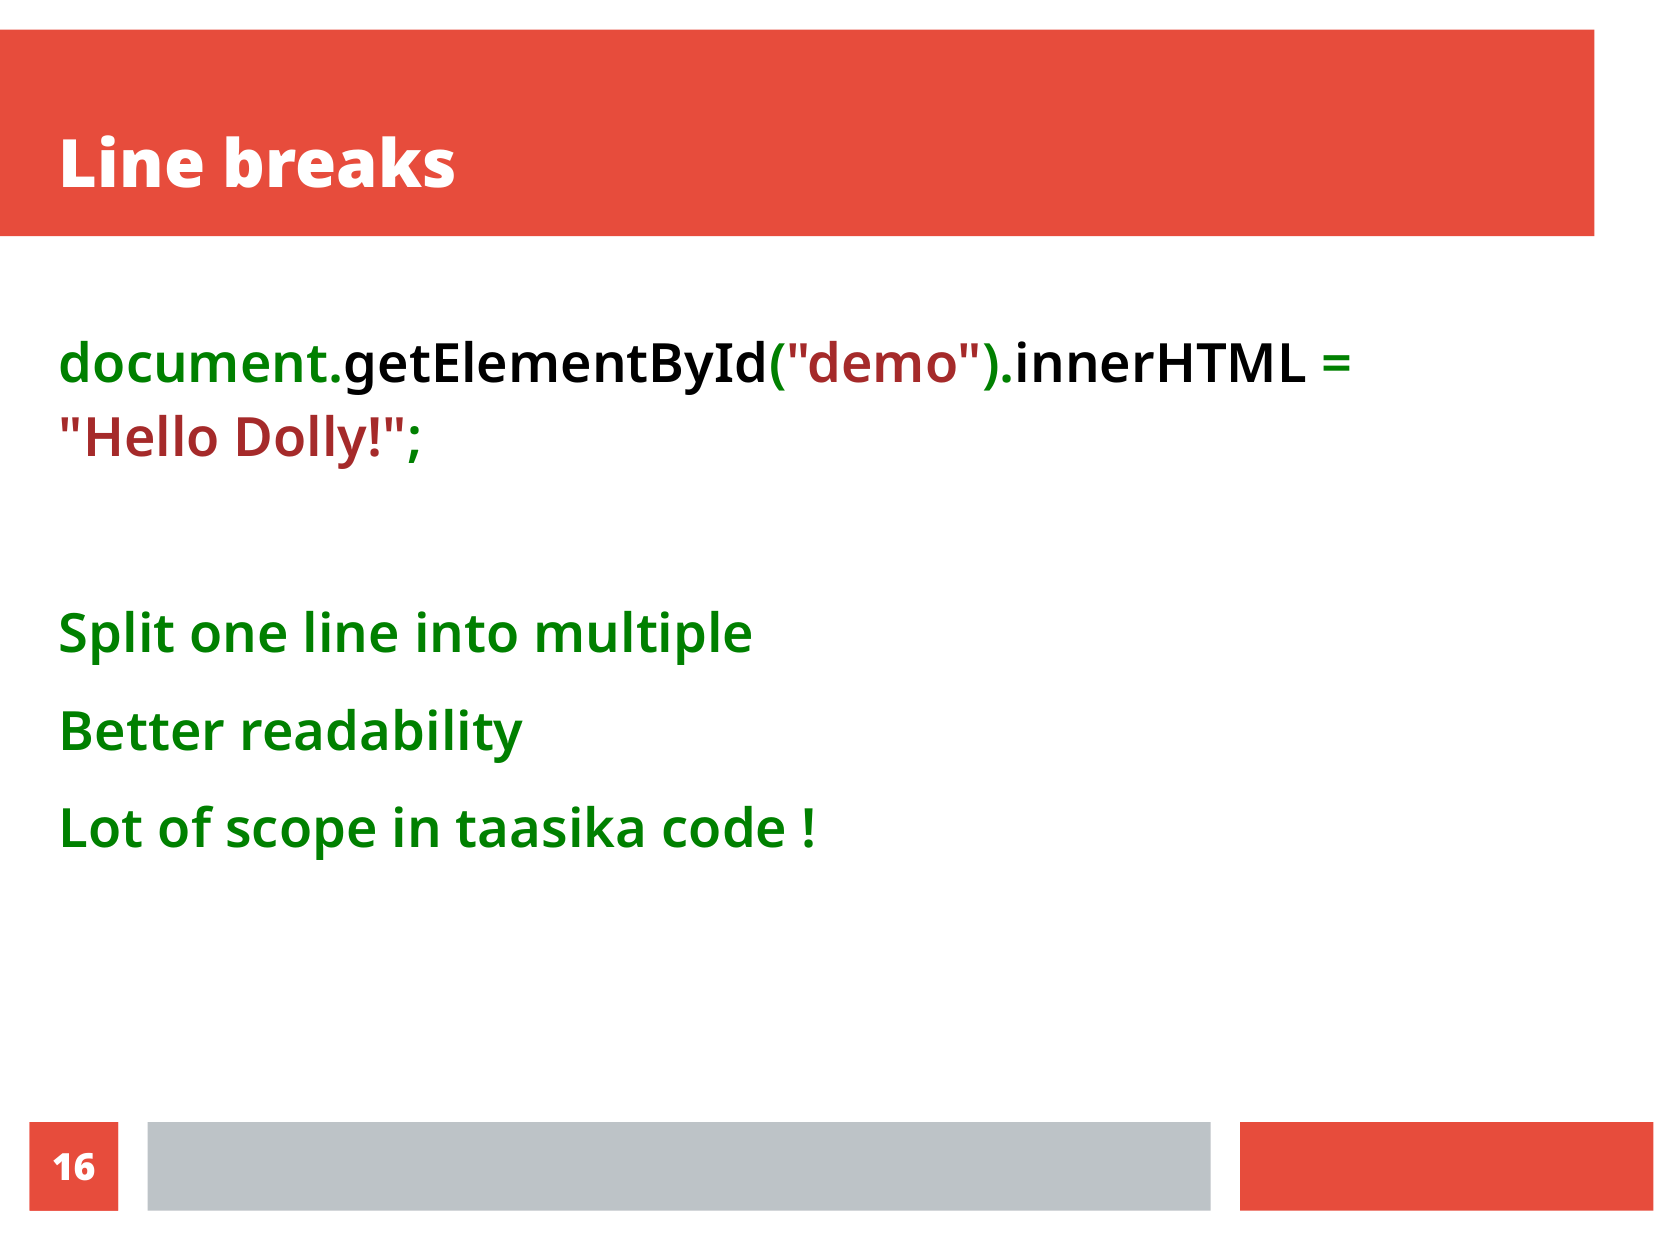

# Line breaks
document.getElementById("demo").innerHTML =
"Hello Dolly!";
Split one line into multiple
Better readability
Lot of scope in taasika code !
16